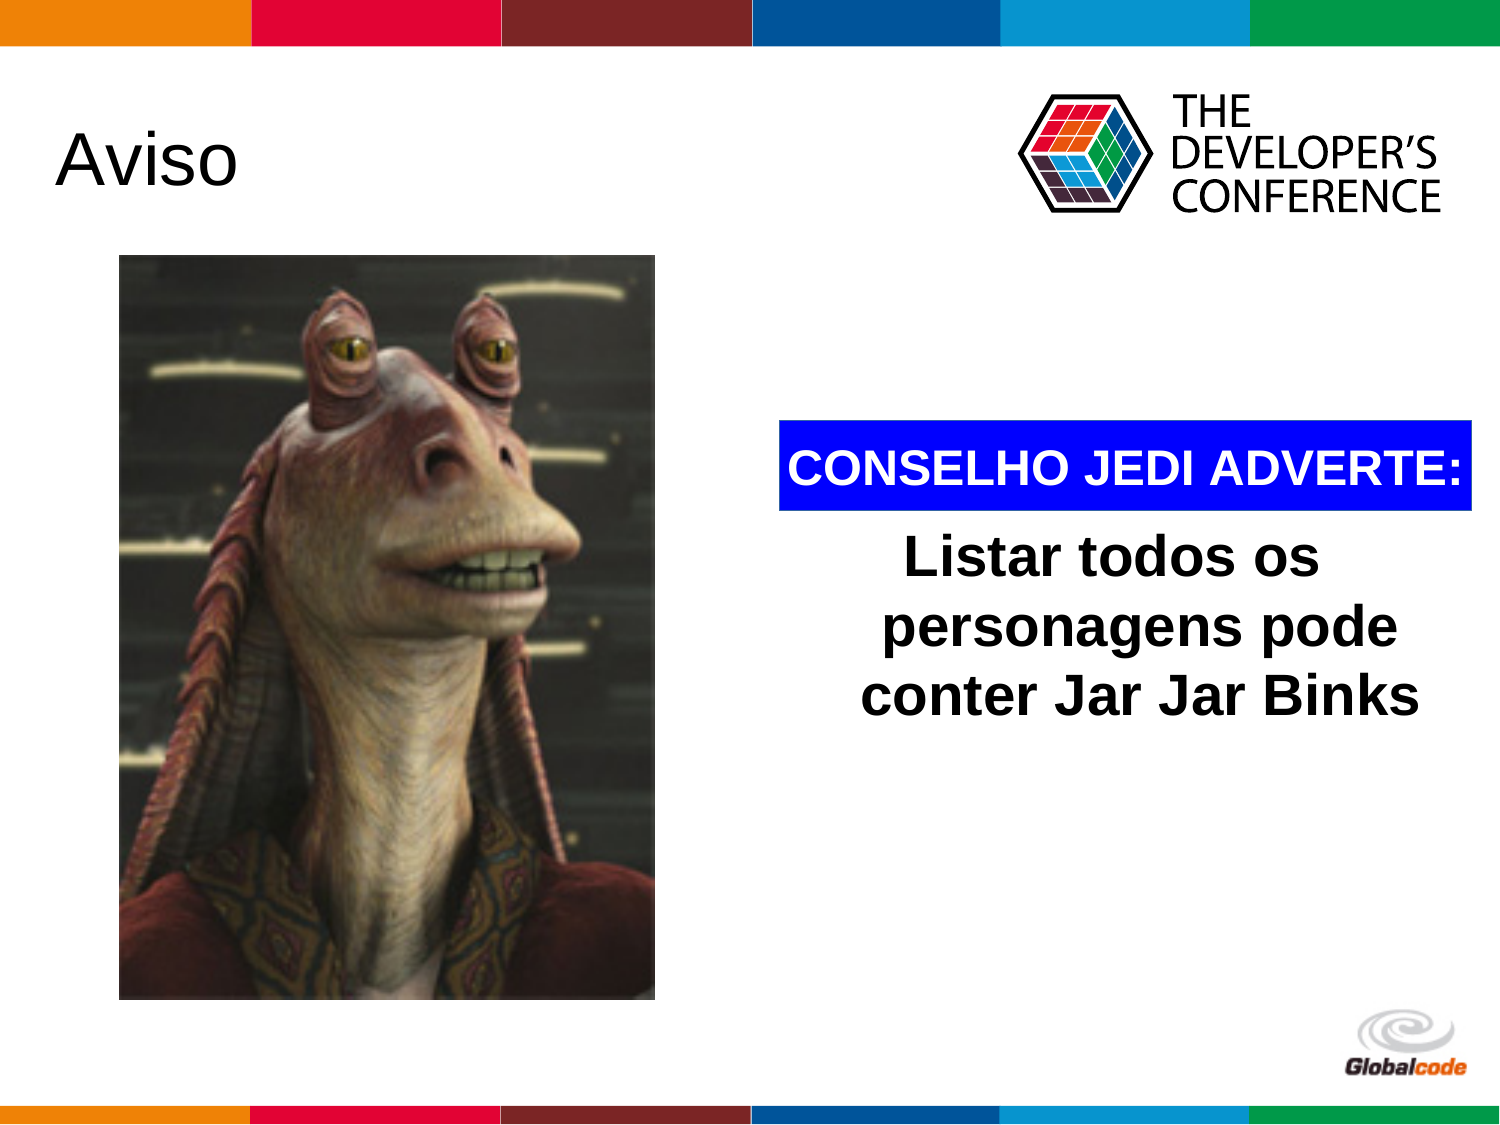

# Aviso
Listar todos os personagens pode conter Jar Jar Binks
CONSELHO JEDI ADVERTE: